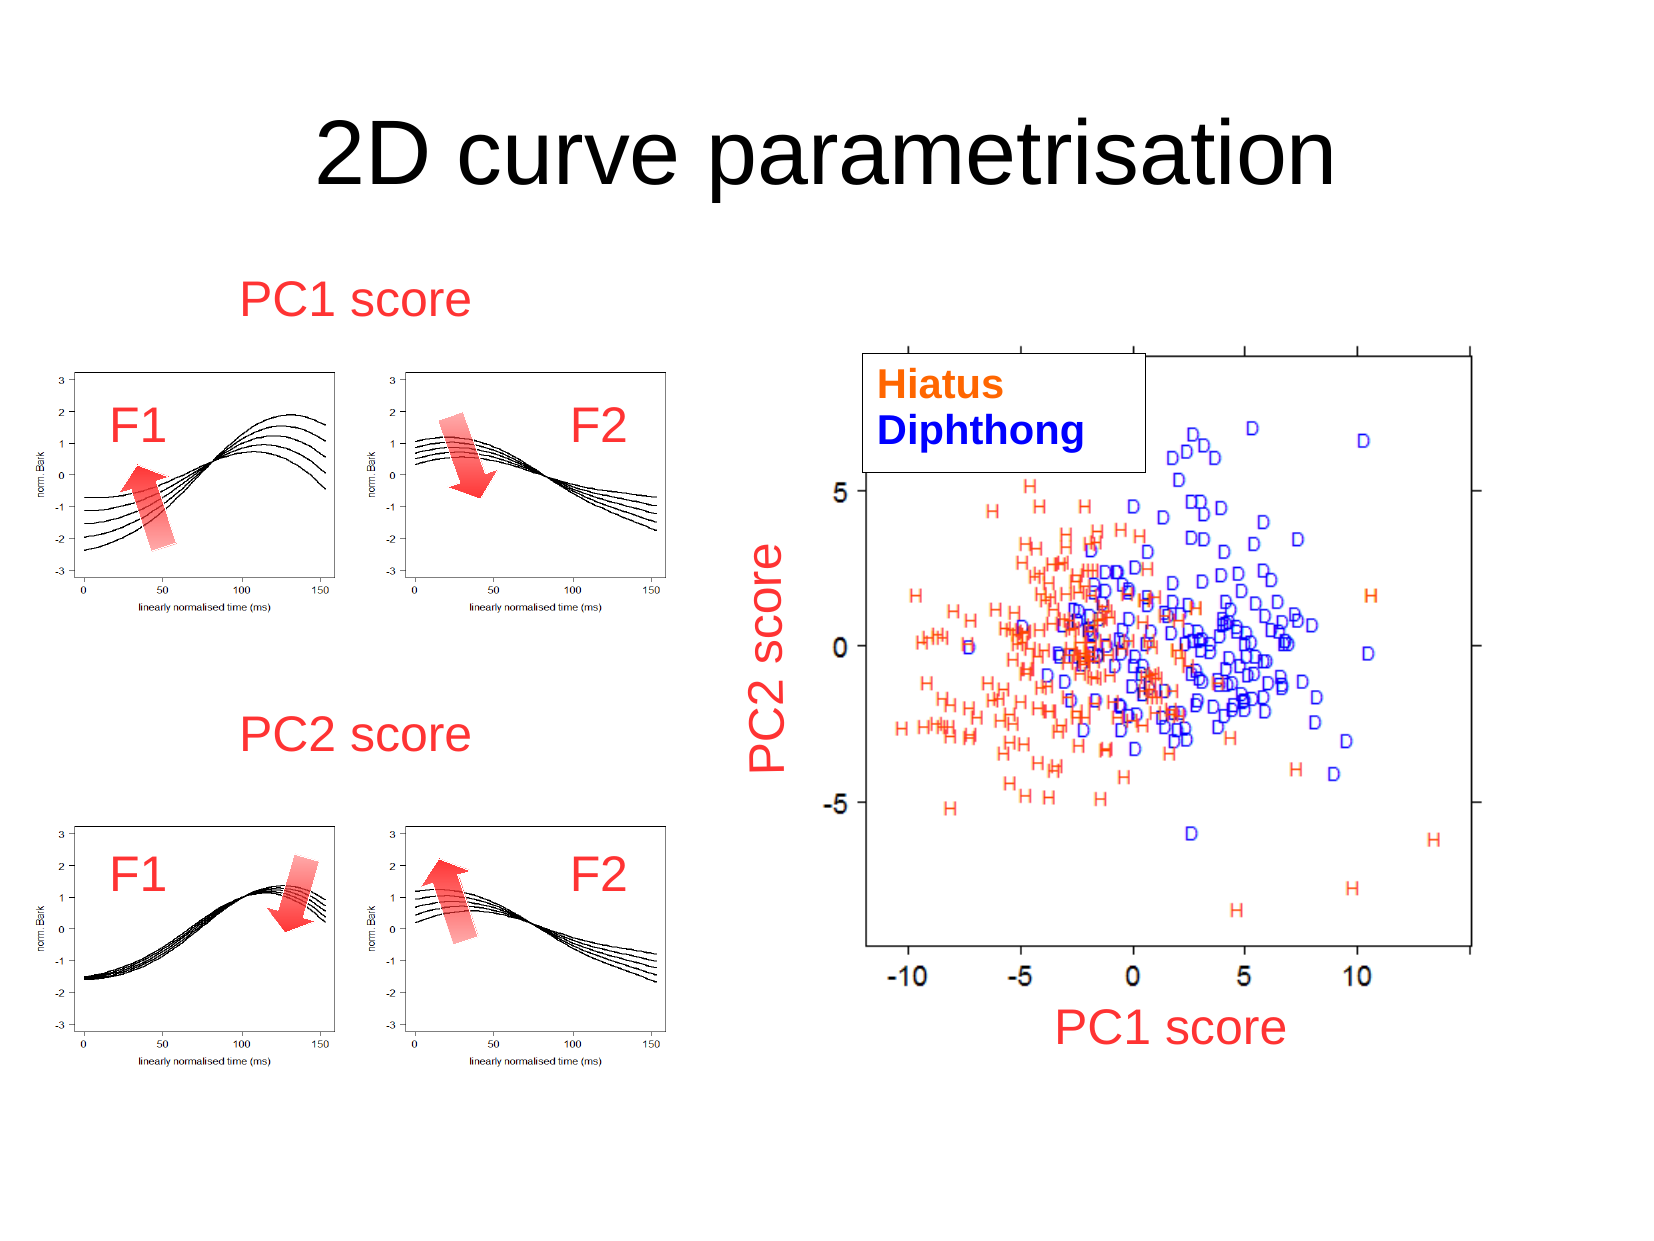

# 2D curve parametrisation
PC1 score
Hiatus
Diphthong
F1
F2
PC2 score
PC2 score
F1
F2
PC1 score